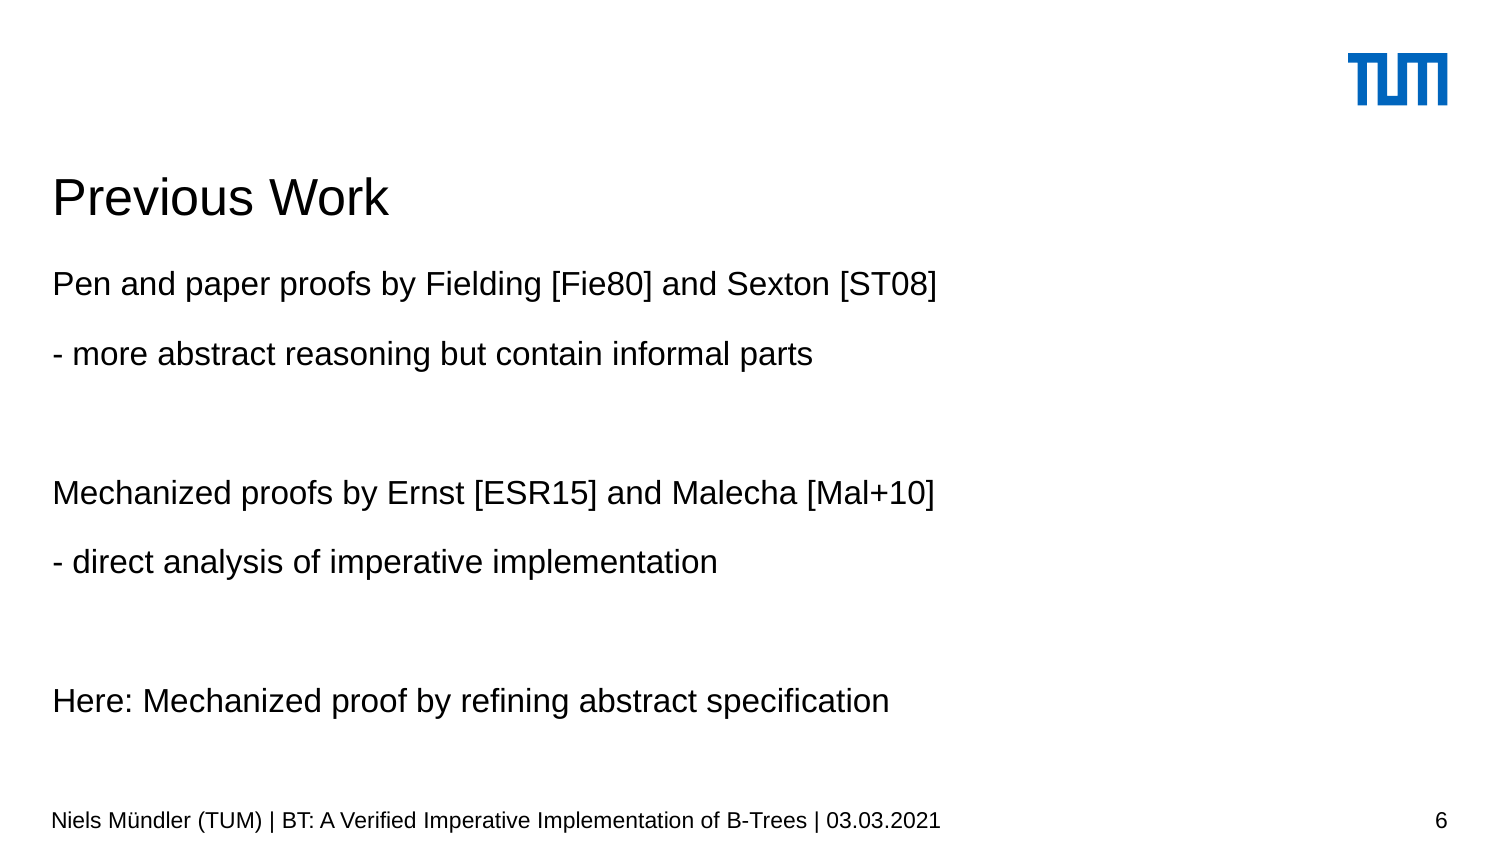

Previous Work
# Pen and paper proofs by Fielding [Fie80] and Sexton [ST08]
- more abstract reasoning but contain informal parts
Mechanized proofs by Ernst [ESR15] and Malecha [Mal+10]
- direct analysis of imperative implementation
Here: Mechanized proof by refining abstract specification
Niels Mündler (TUM) | BT: A Verified Imperative Implementation of B-Trees
6